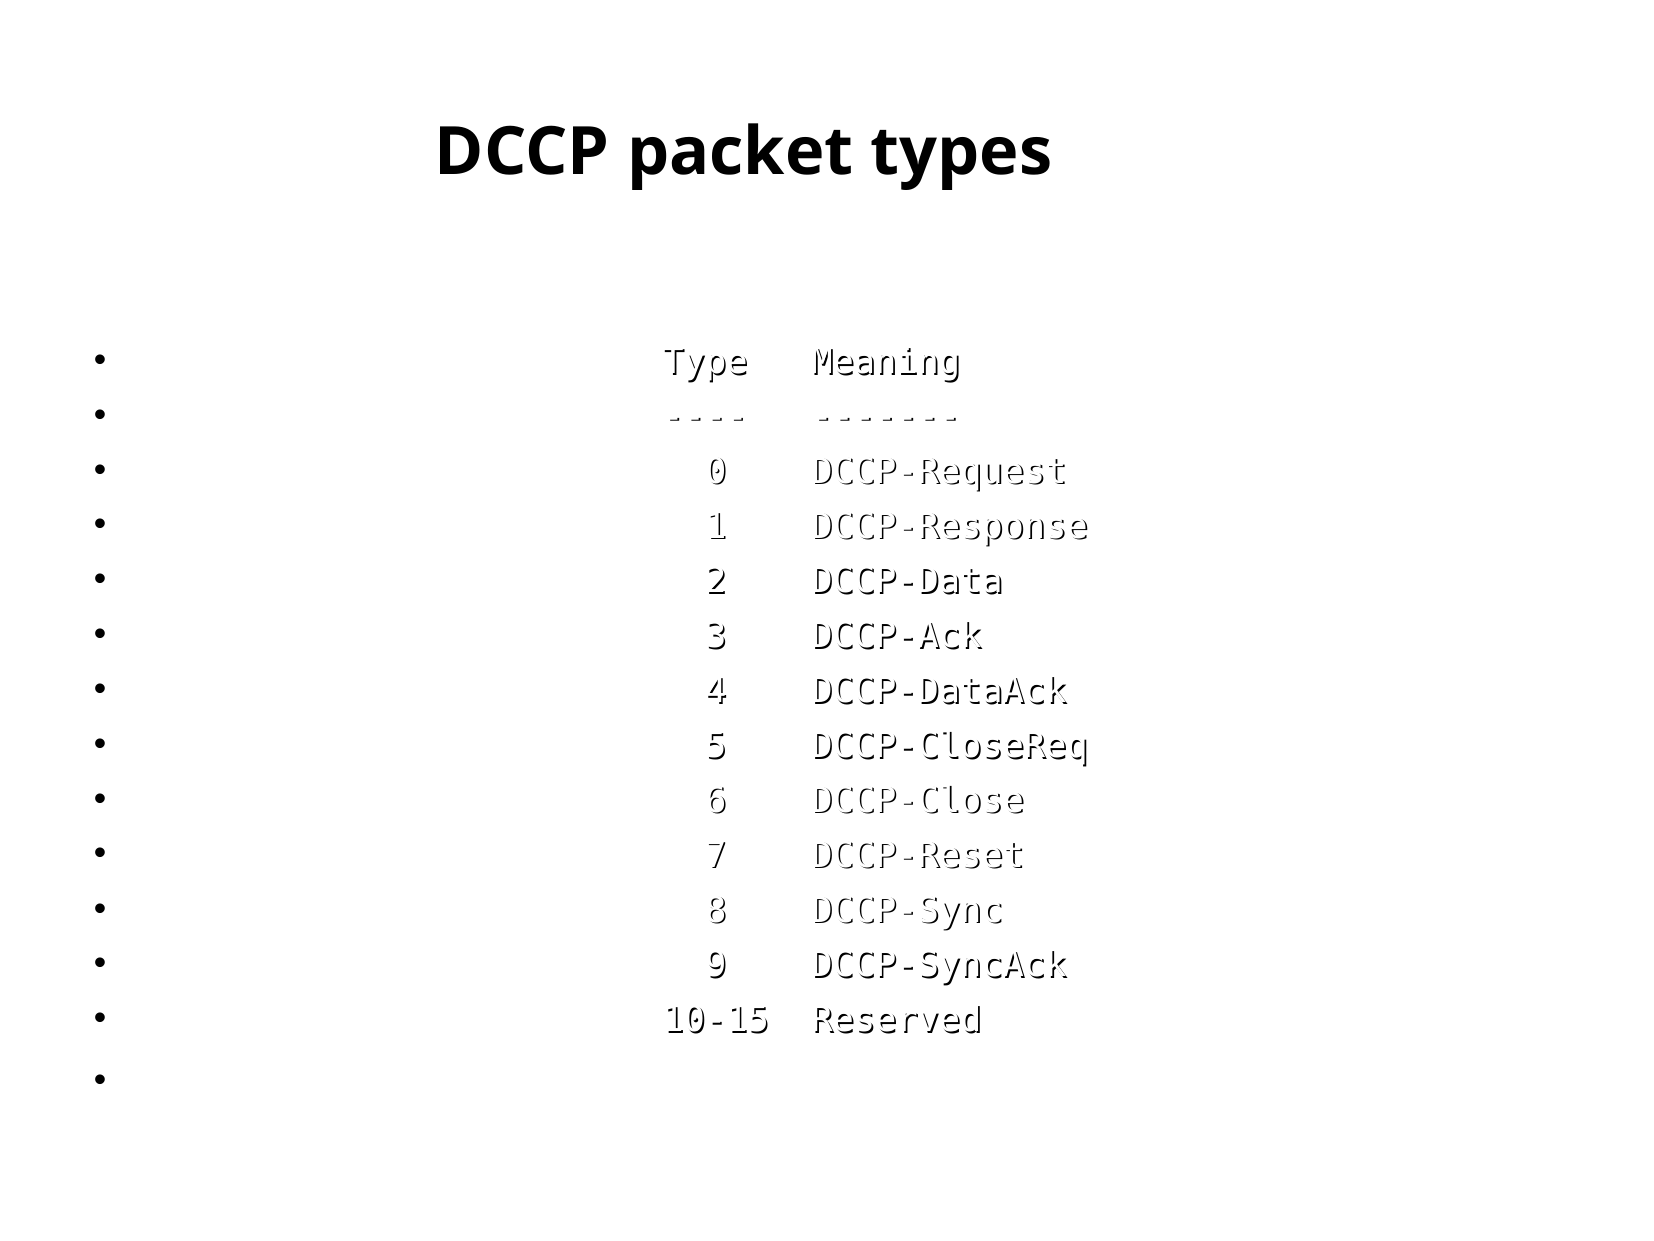

# DCCP packet types
 Type Meaning
 ---- -------
 0 DCCP-Request
 1 DCCP-Response
 2 DCCP-Data
 3 DCCP-Ack
 4 DCCP-DataAck
 5 DCCP-CloseReq
 6 DCCP-Close
 7 DCCP-Reset
 8 DCCP-Sync
 9 DCCP-SyncAck
 10-15 Reserved